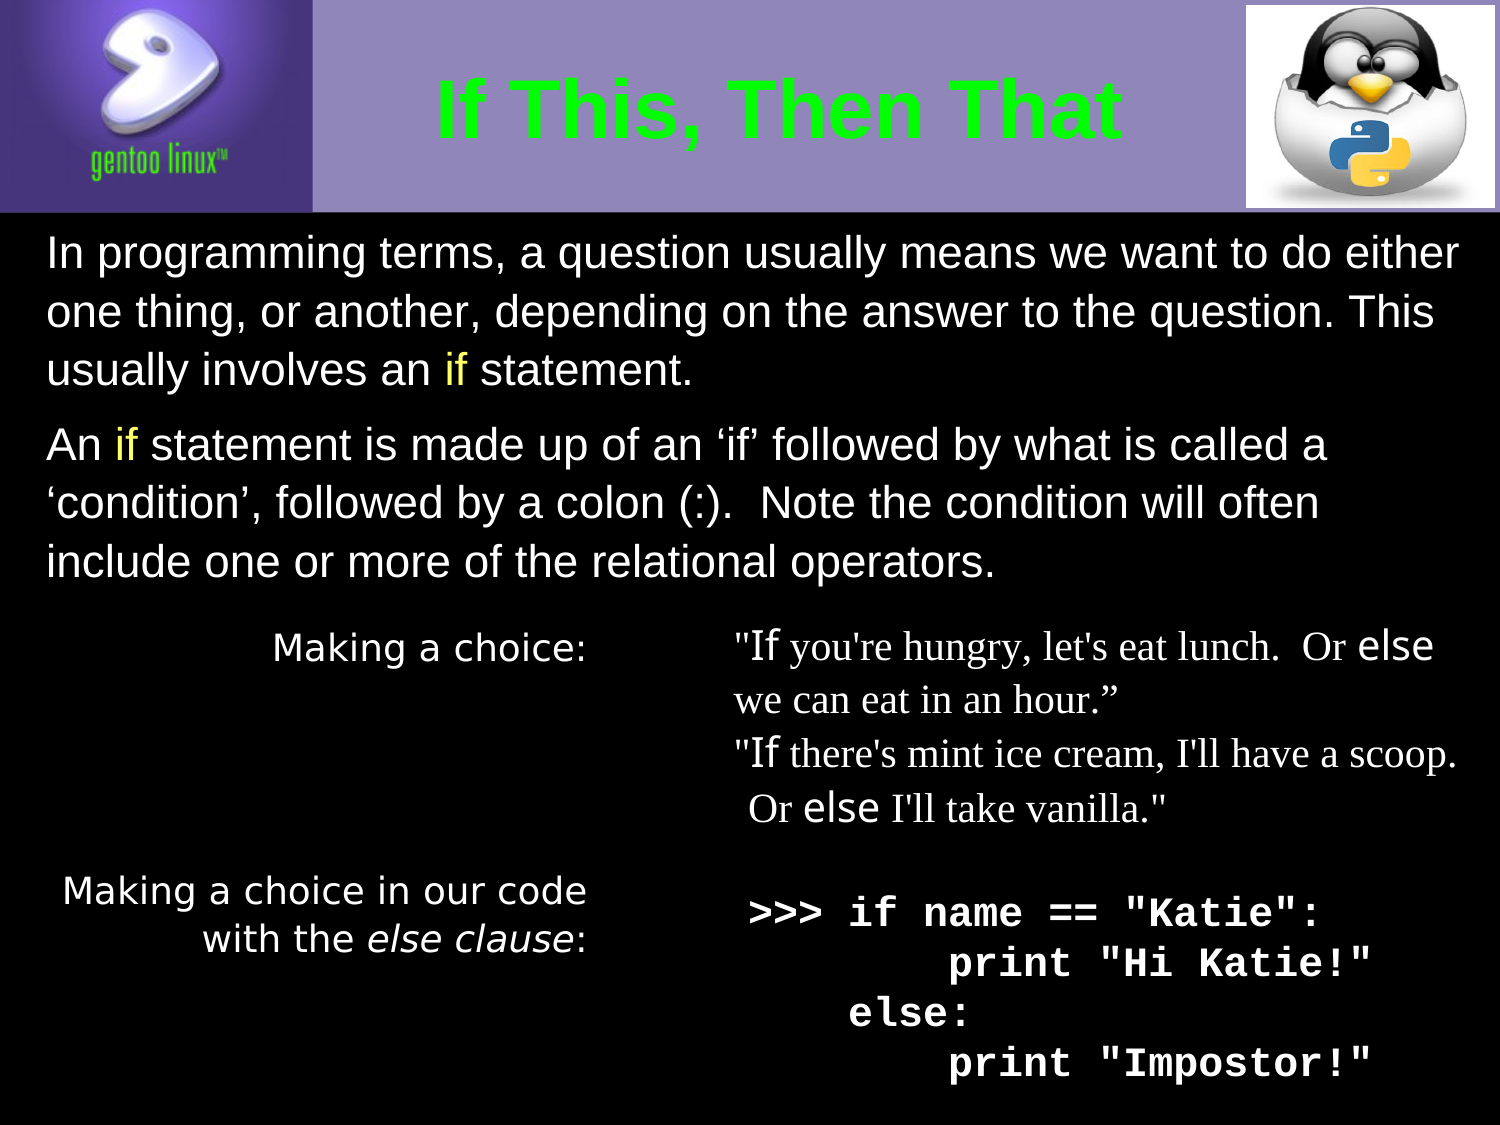

# If This, Then That
In programming terms, a question usually means we want to do either one thing, or another, depending on the answer to the question. This usually involves an if statement.
An if statement is made up of an ‘if’ followed by what is called a ‘condition’, followed by a colon (:). Note the condition will often include one or more of the relational operators.
"If you're hungry, let's eat lunch. Or else we can eat in an hour.”
"If there's mint ice cream, I'll have a scoop.
Or else I'll take vanilla."
>>> if name == "Katie":
 print "Hi Katie!"
 else:
 print "Impostor!"
Making a choice:
Making a choice in our code with the else clause: